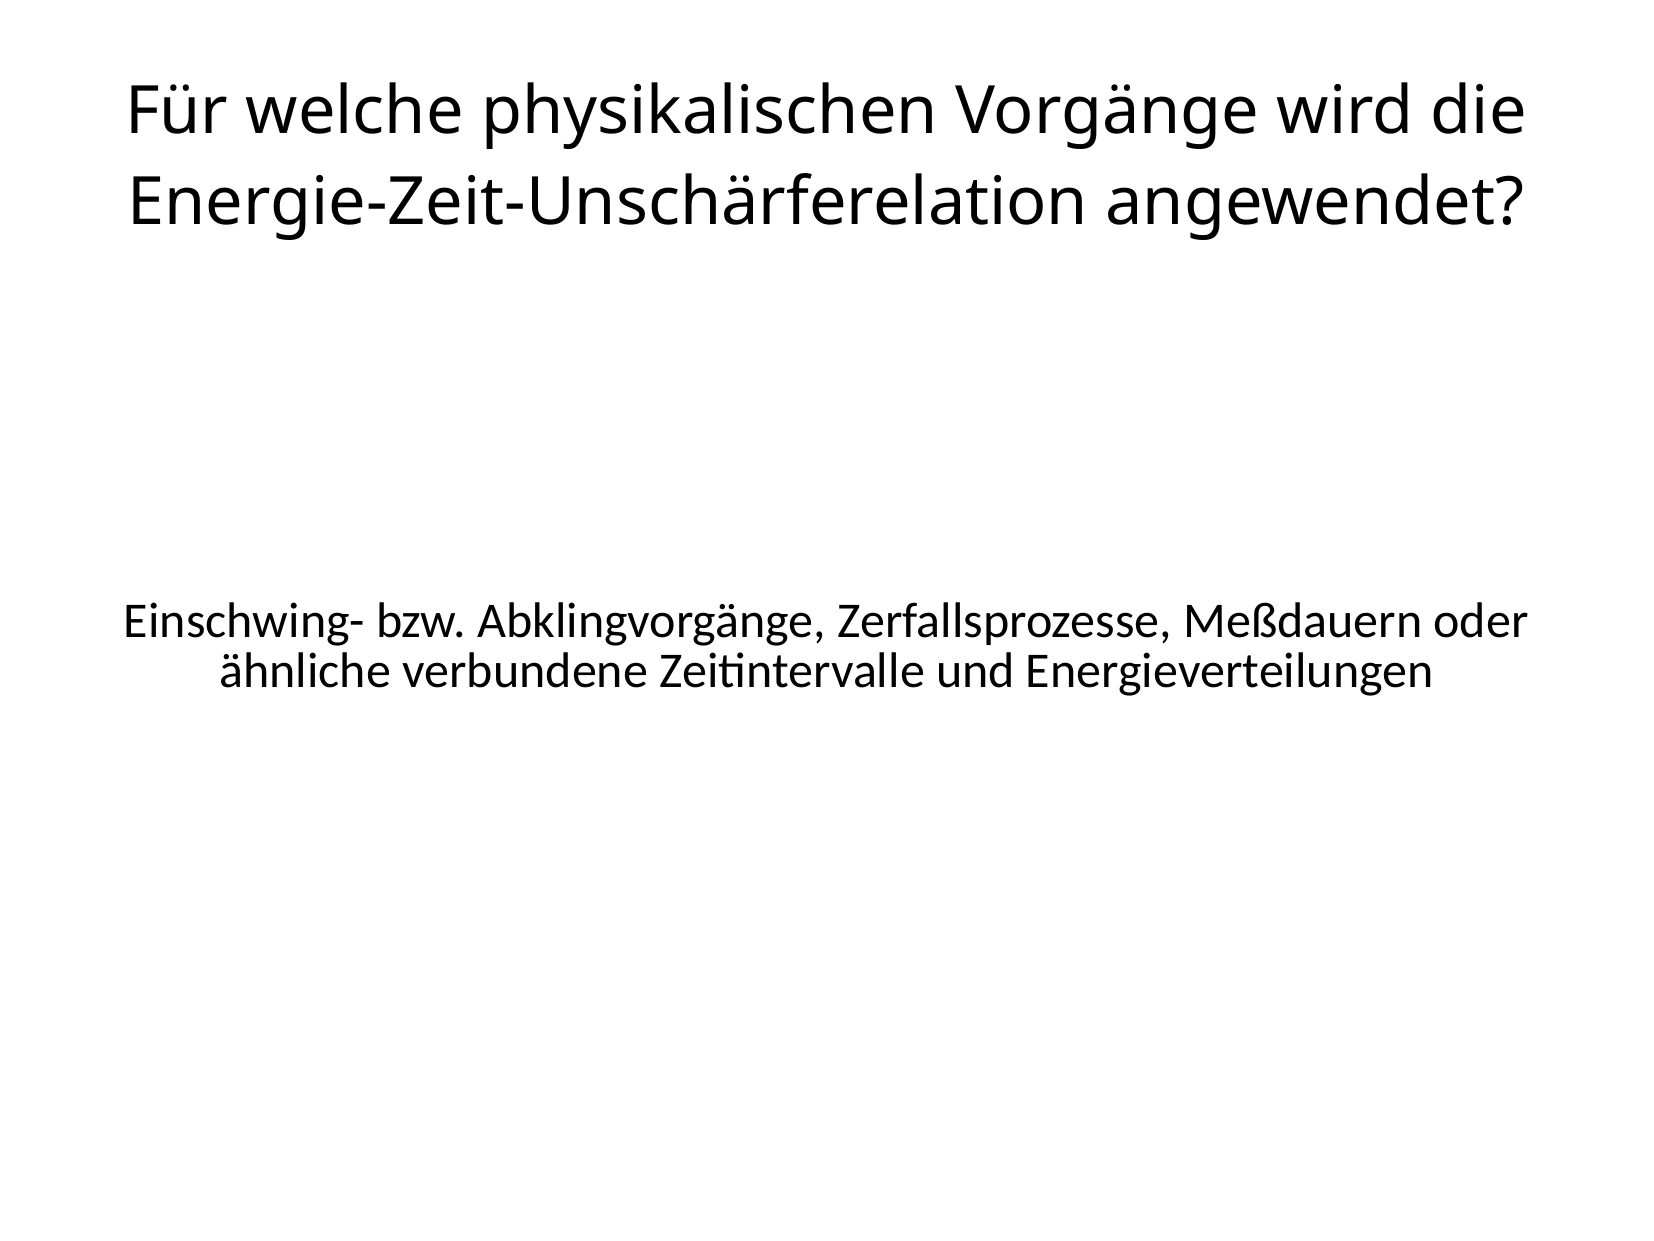

# Für welche physikalischen Vorgänge wird die Energie-Zeit-Unschärferelation angewendet?
Einschwing- bzw. Abklingvorgänge, Zerfallsprozesse, Meßdauern oder ähnliche verbundene Zeitintervalle und Energieverteilungen